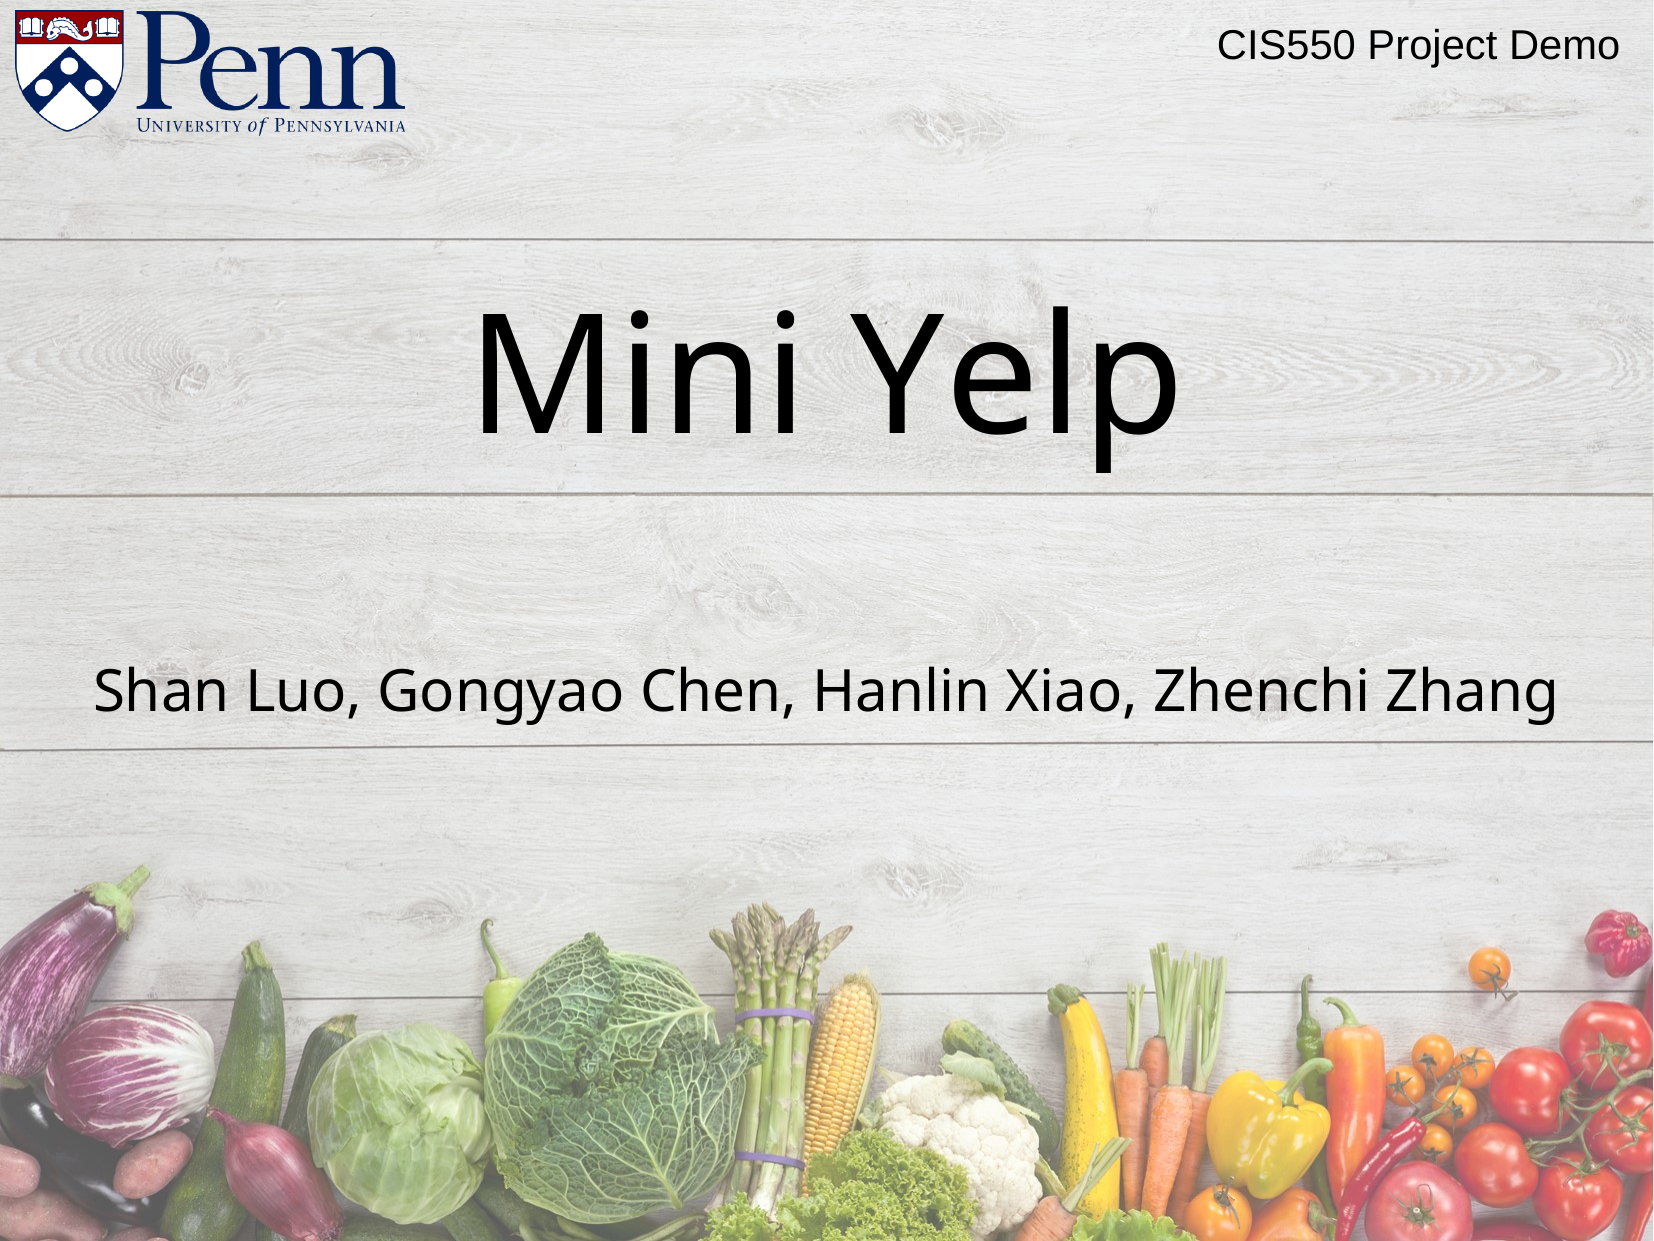

CIS550 Project Demo
Mini Yelp
Shan Luo, Gongyao Chen, Hanlin Xiao, Zhenchi Zhang